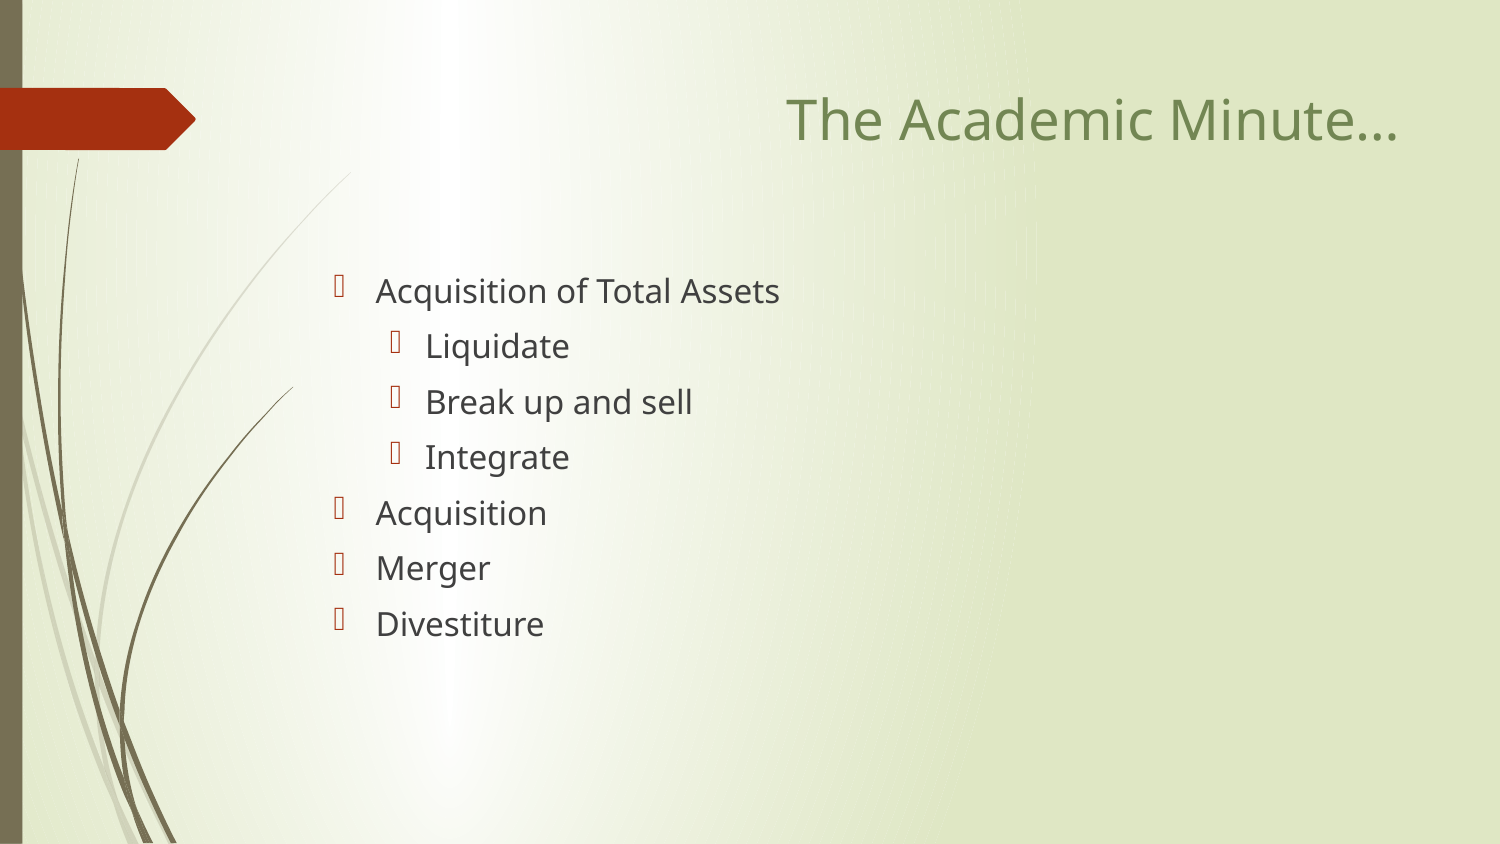

# The Academic Minute…
Acquisition of Total Assets
Liquidate
Break up and sell
Integrate
Acquisition
Merger
Divestiture